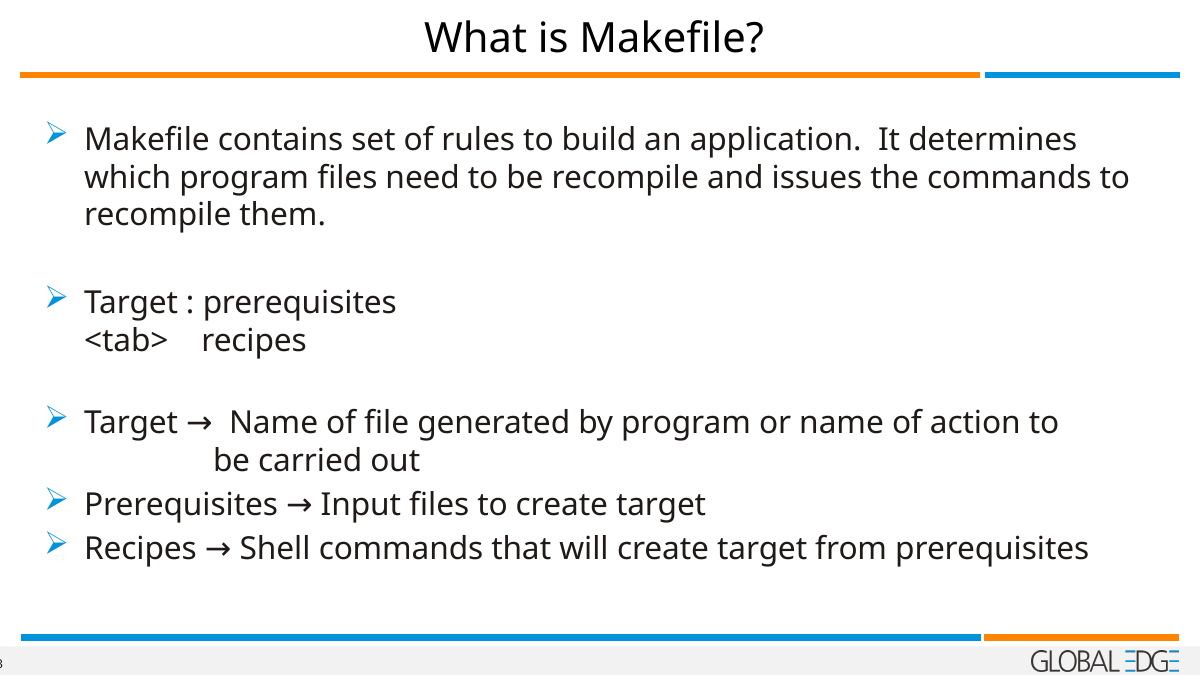

What is Makefile?
# Makefile contains set of rules to build an application. It determines which program files need to be recompile and issues the commands to recompile them.
Target : prerequisites
<tab> recipes
Target → Name of file generated by program or name of action to
						 be carried out
Prerequisites → Input files to create target
Recipes → Shell commands that will create target from prerequisites